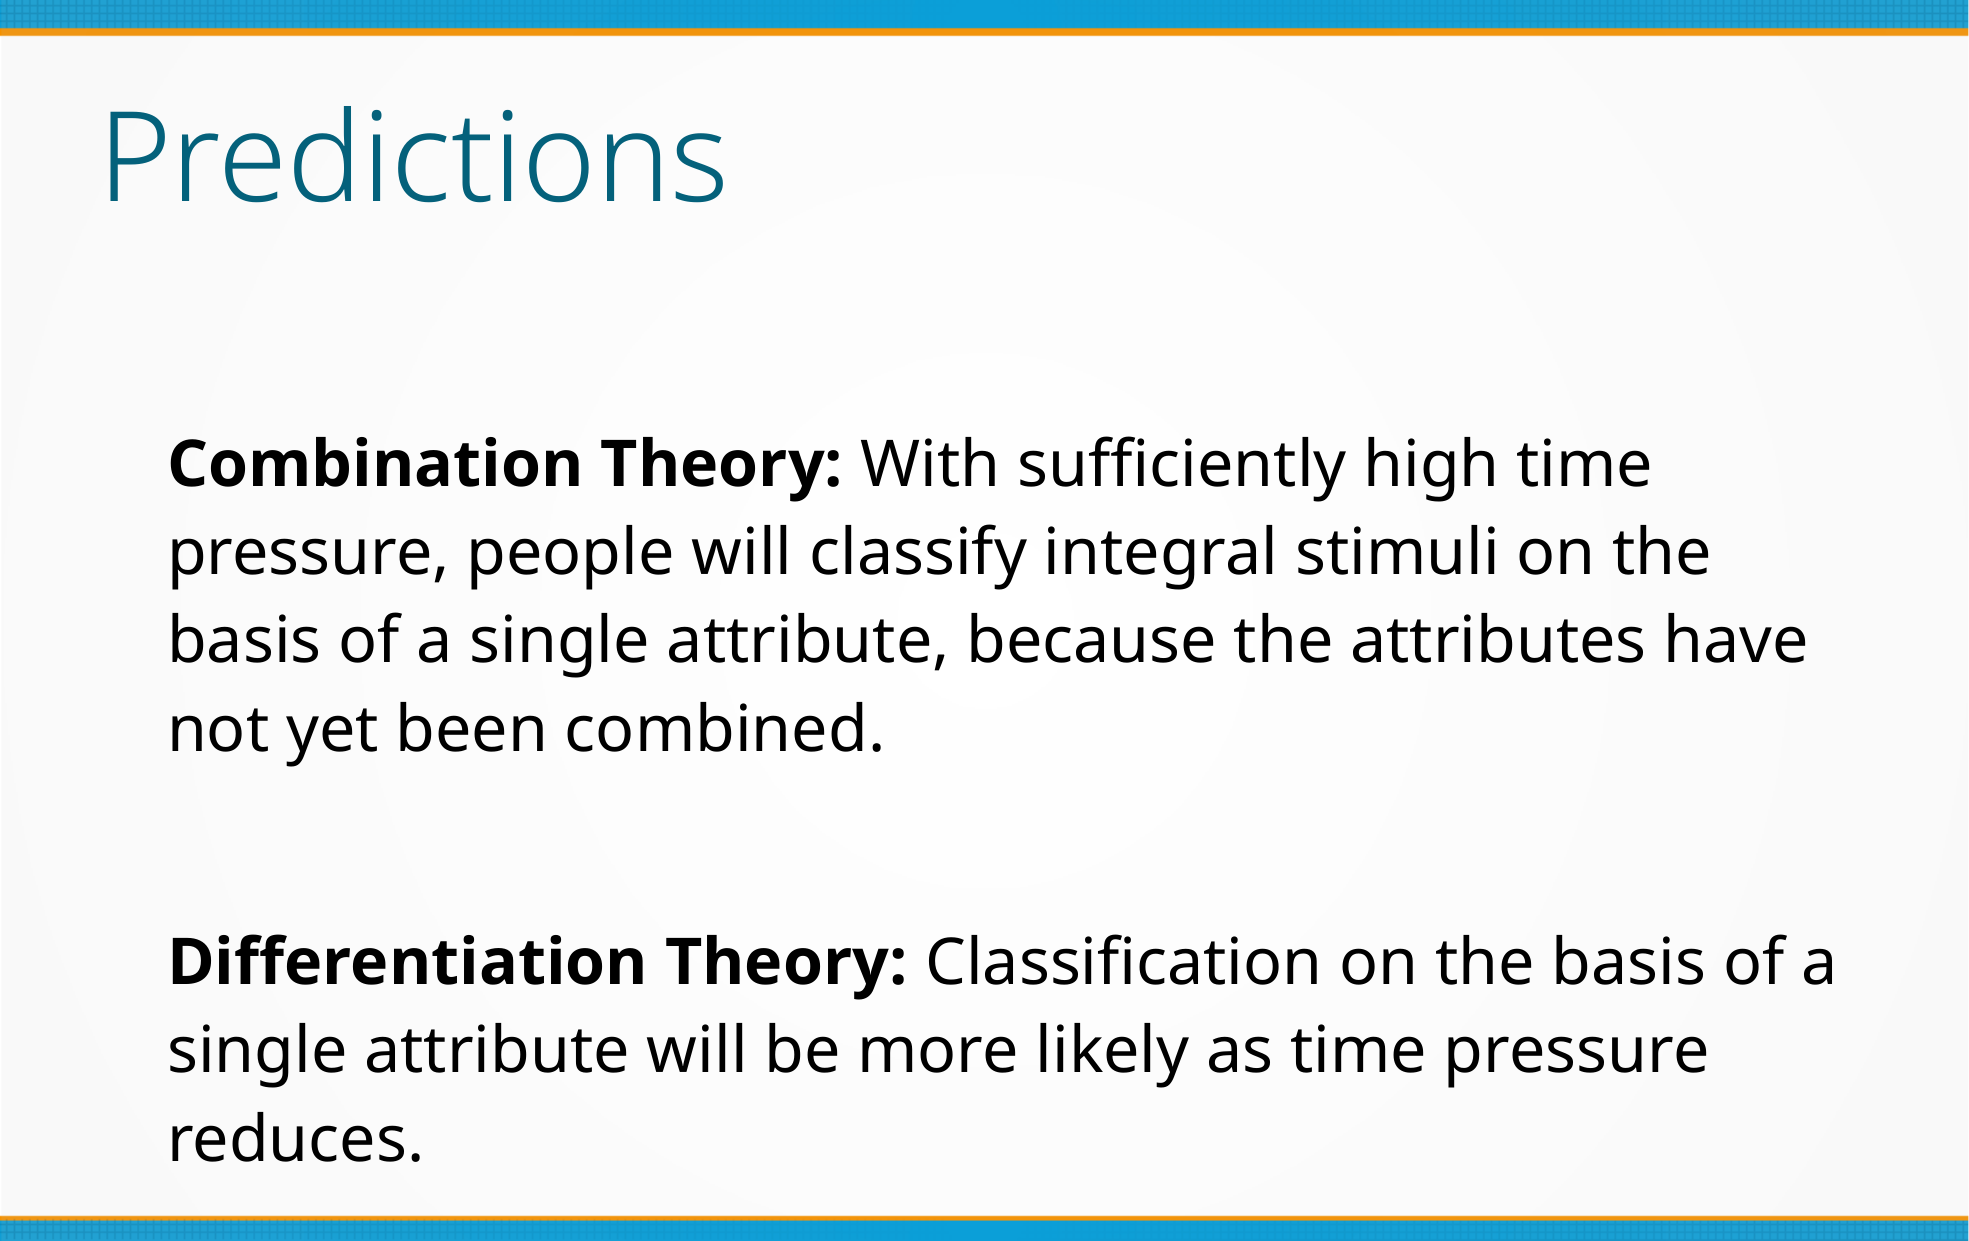

# Predictions
Combination Theory: With sufficiently high time pressure, people will classify integral stimuli on the basis of a single attribute, because the attributes have not yet been combined.
Differentiation Theory: Classification on the basis of a single attribute will be more likely as time pressure reduces.